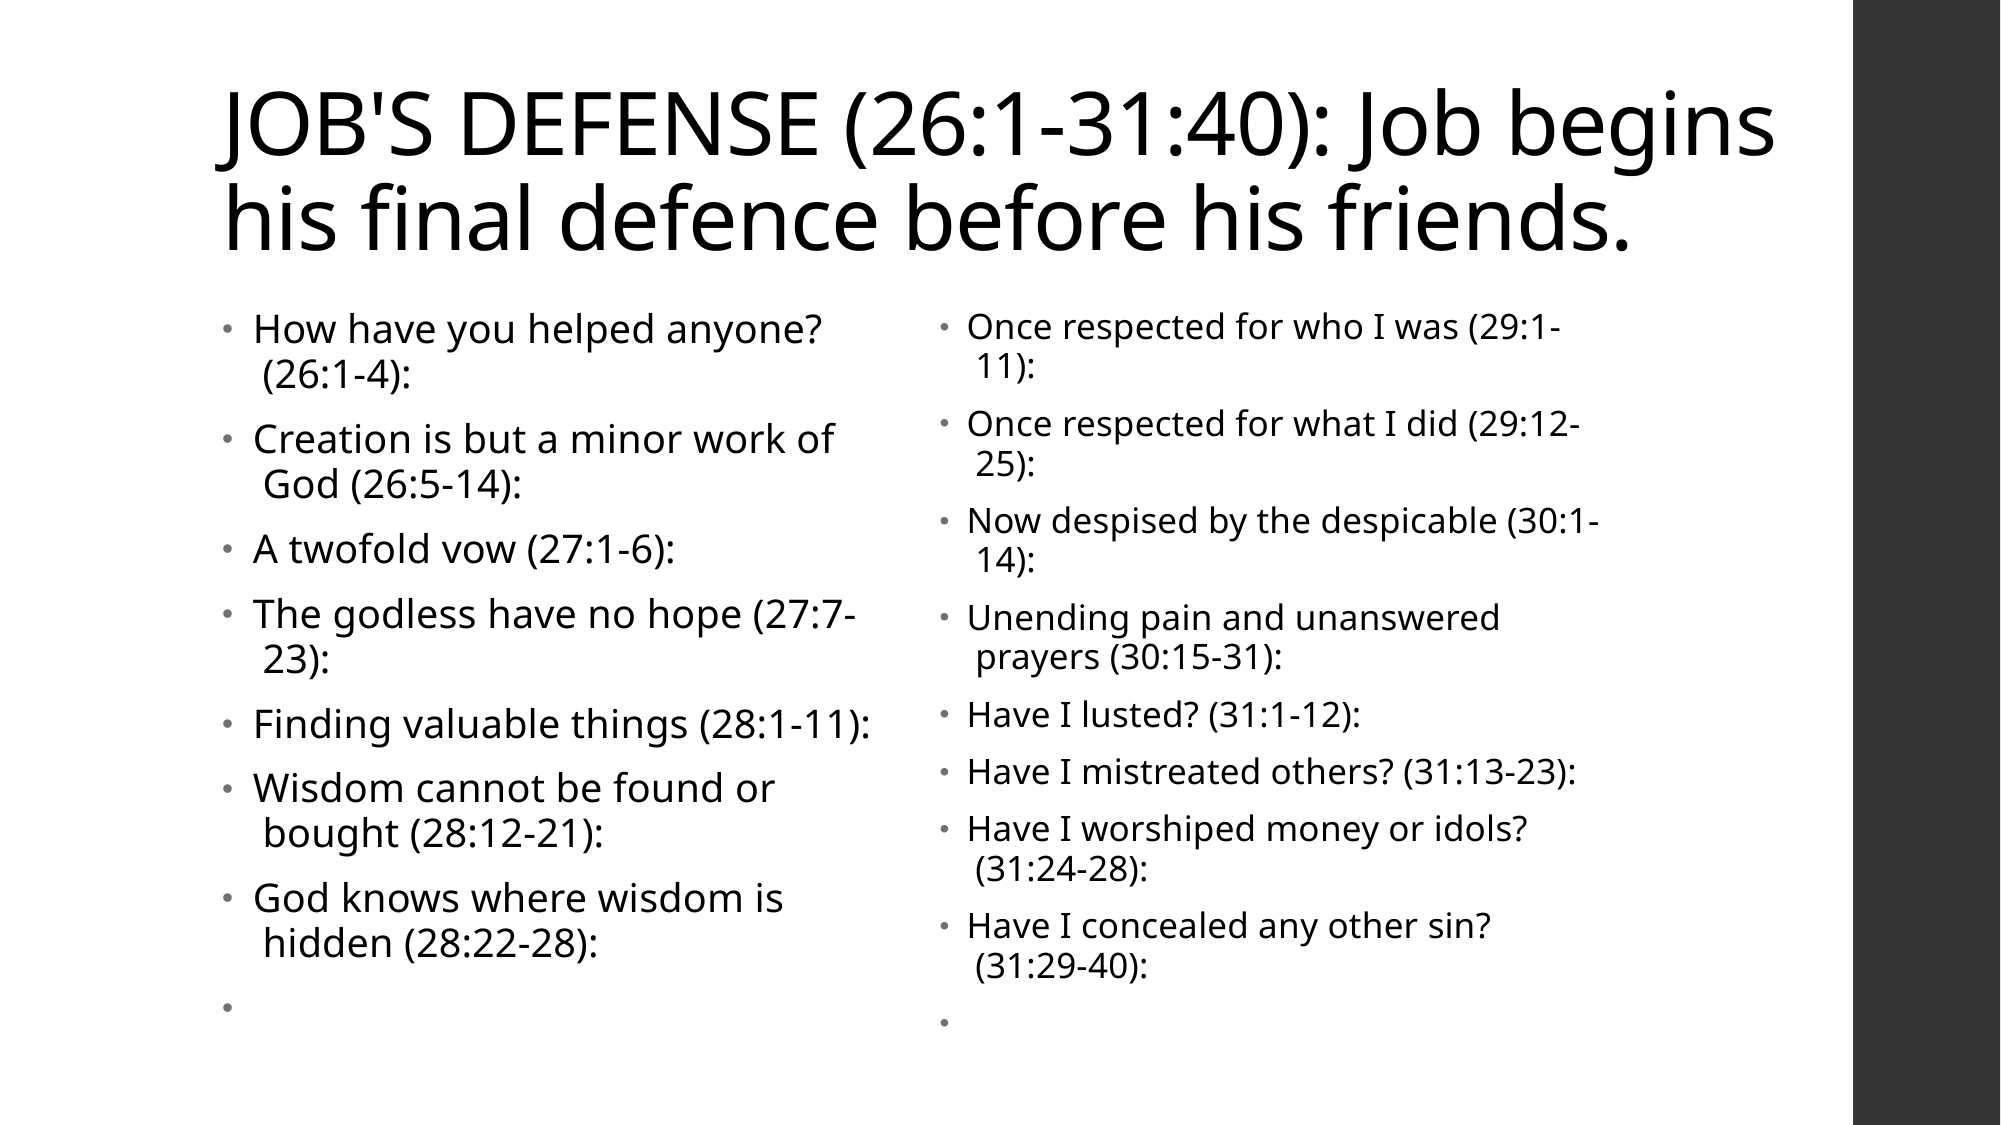

# JOB'S DEFENSE (26:1-31:40): Job begins his final defence before his friends.
 How have you helped anyone? (26:1-4):
 Creation is but a minor work of God (26:5-14):
 A twofold vow (27:1-6):
 The godless have no hope (27:7-23):
 Finding valuable things (28:1-11):
 Wisdom cannot be found or bought (28:12-21):
 God knows where wisdom is hidden (28:22-28):
 Once respected for who I was (29:1-11):
 Once respected for what I did (29:12-25):
 Now despised by the despicable (30:1-14):
 Unending pain and unanswered prayers (30:15-31):
 Have I lusted? (31:1-12):
 Have I mistreated others? (31:13-23):
 Have I worshiped money or idols? (31:24-28):
 Have I concealed any other sin? (31:29-40):